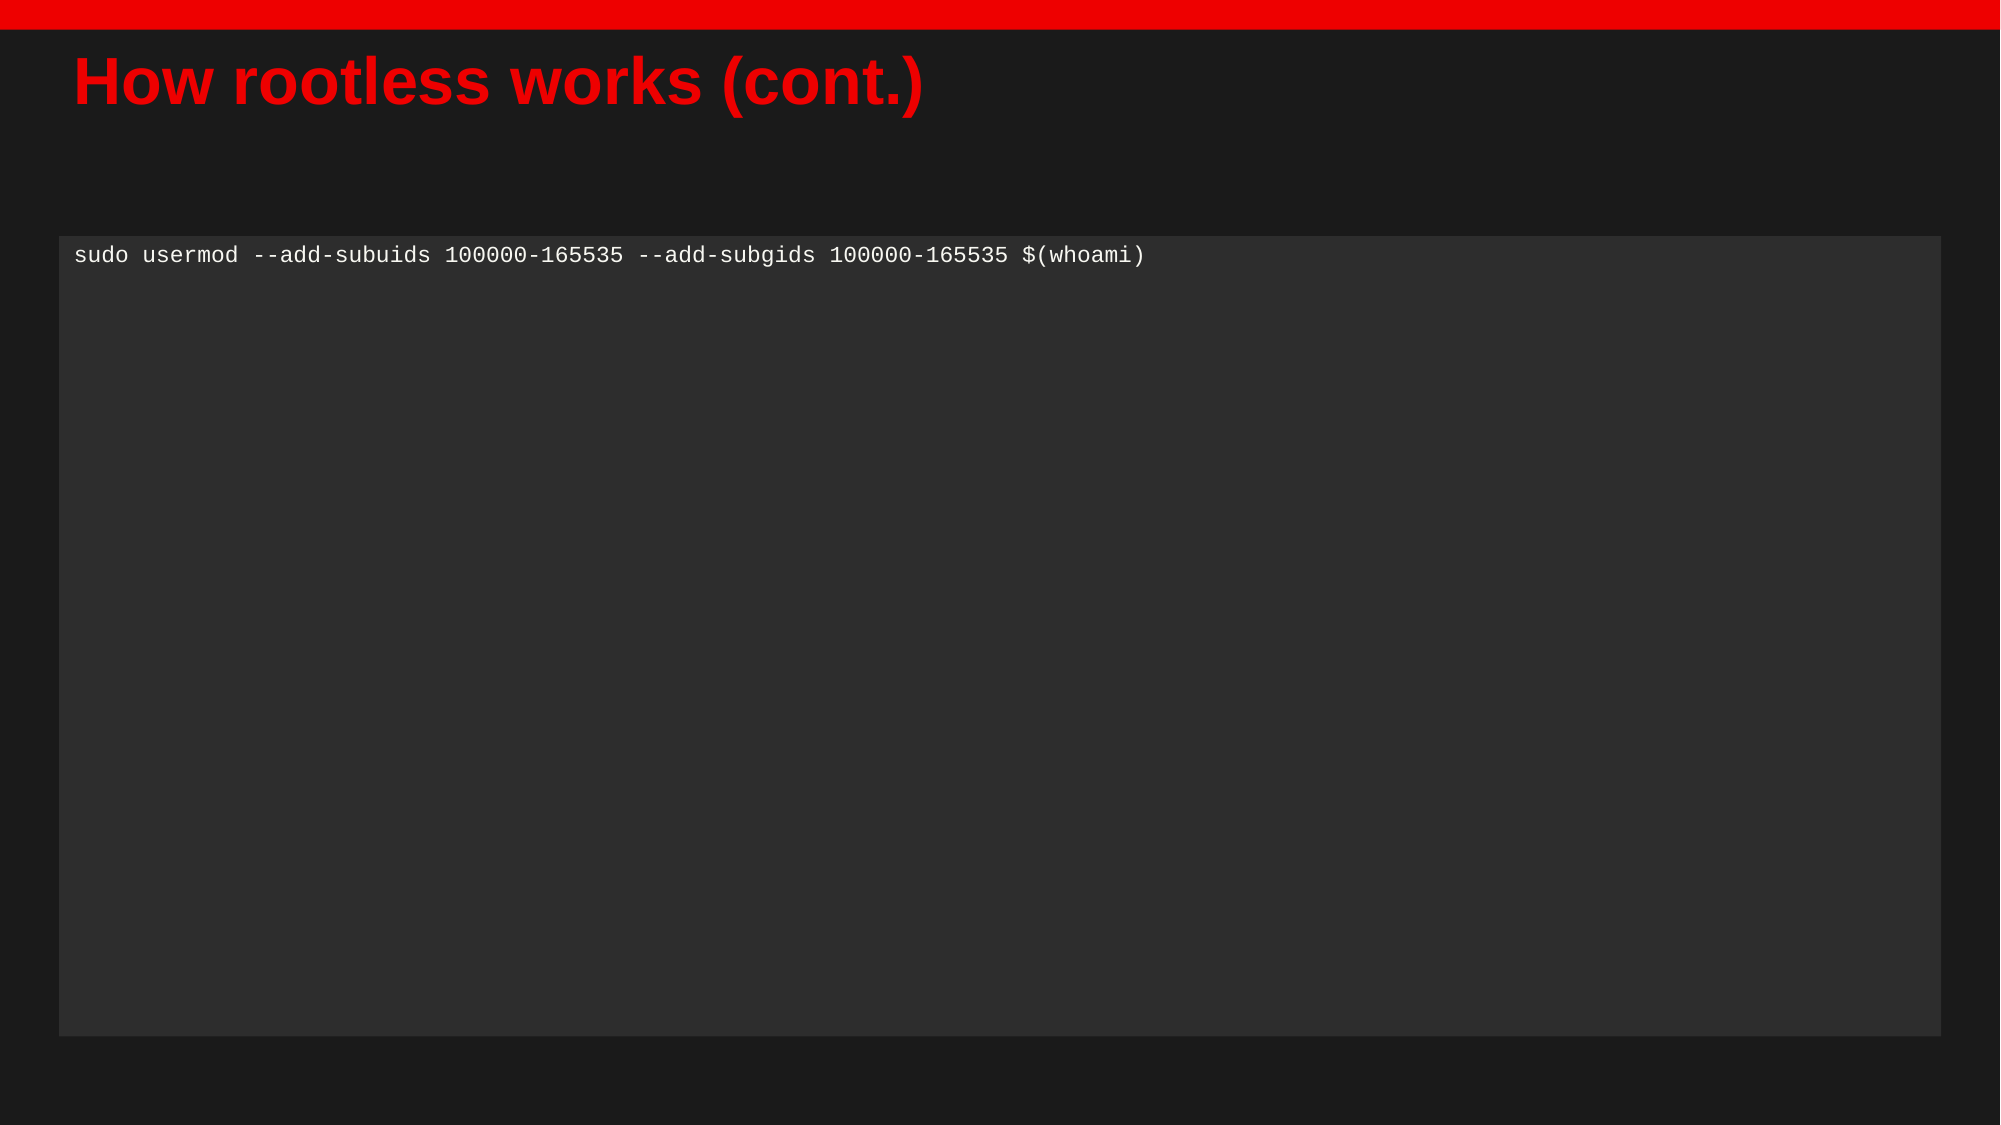

How rootless works (cont.)
sudo usermod --add-subuids 100000-165535 --add-subgids 100000-165535 $(whoami)